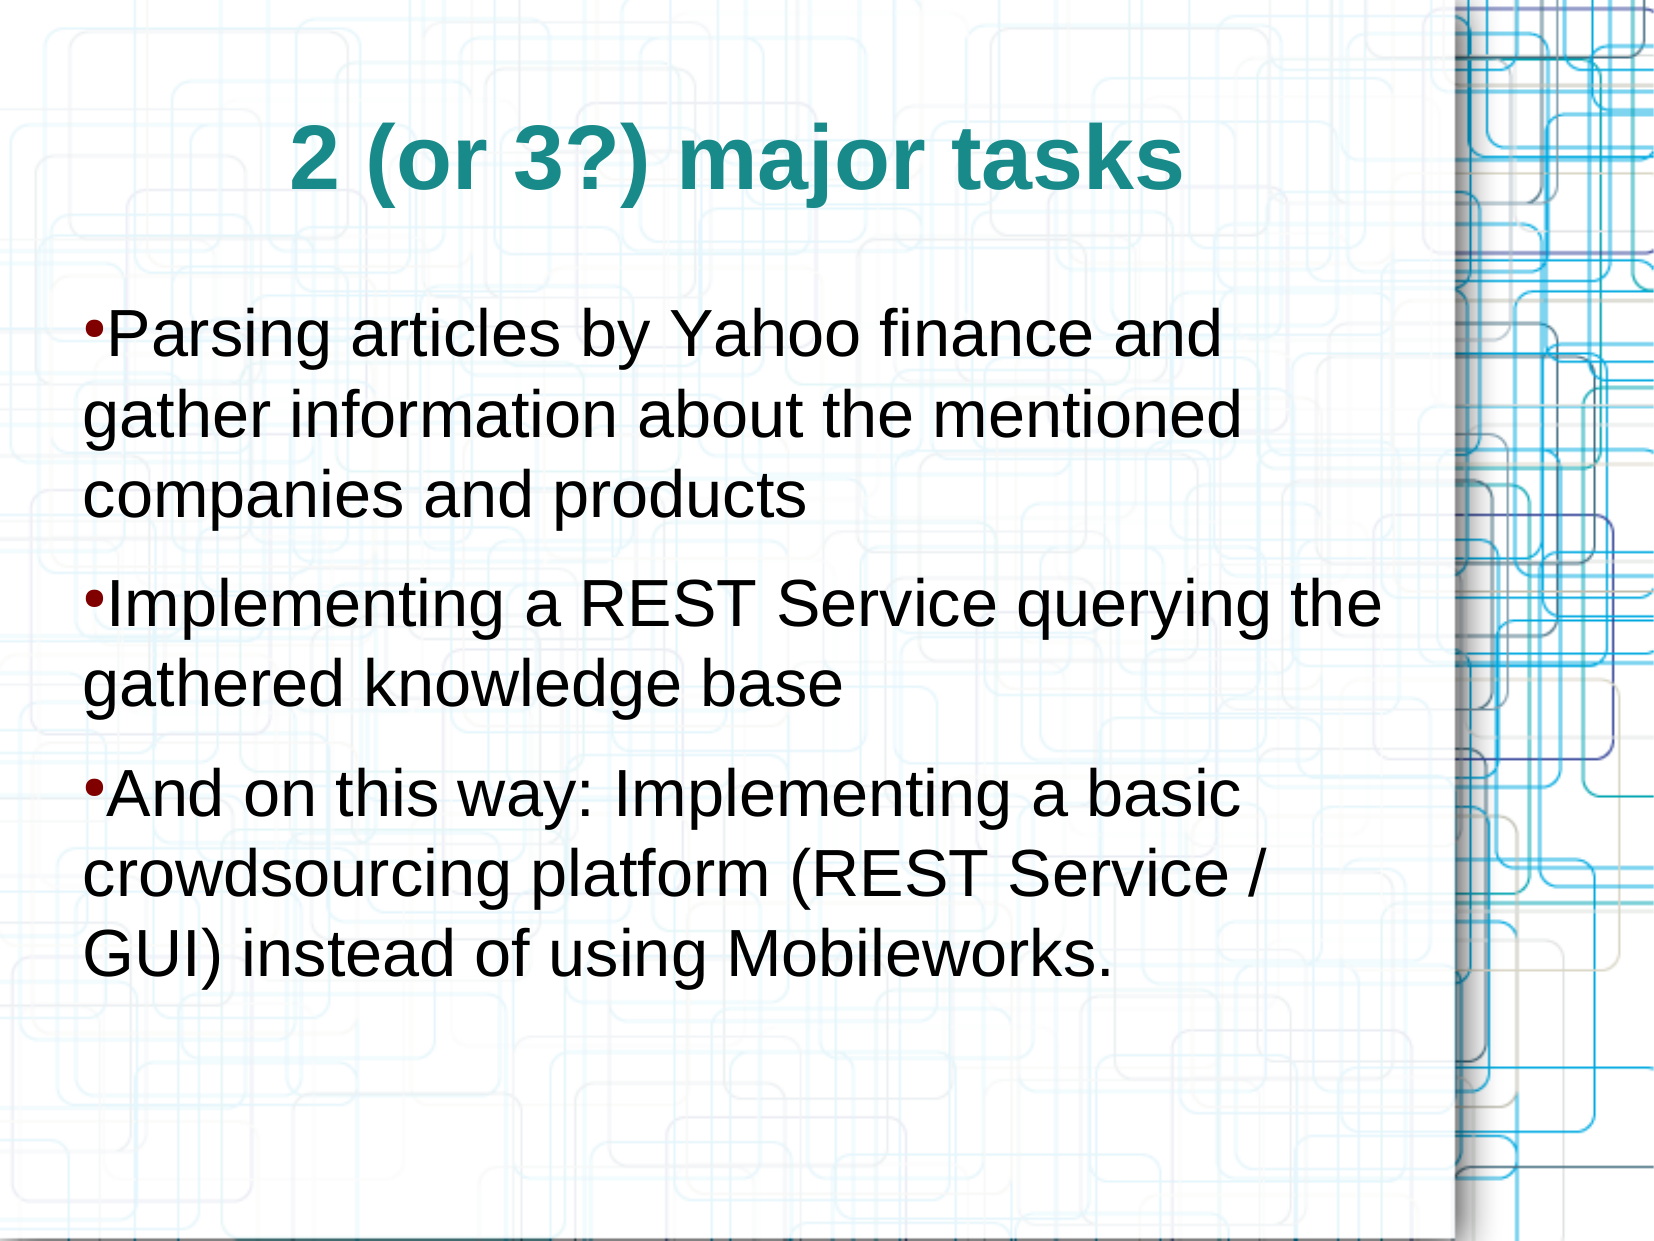

# 2 (or 3?) major tasks
Parsing articles by Yahoo finance and gather information about the mentioned companies and products
Implementing a REST Service querying the gathered knowledge base
And on this way: Implementing a basic crowdsourcing platform (REST Service / GUI) instead of using Mobileworks.